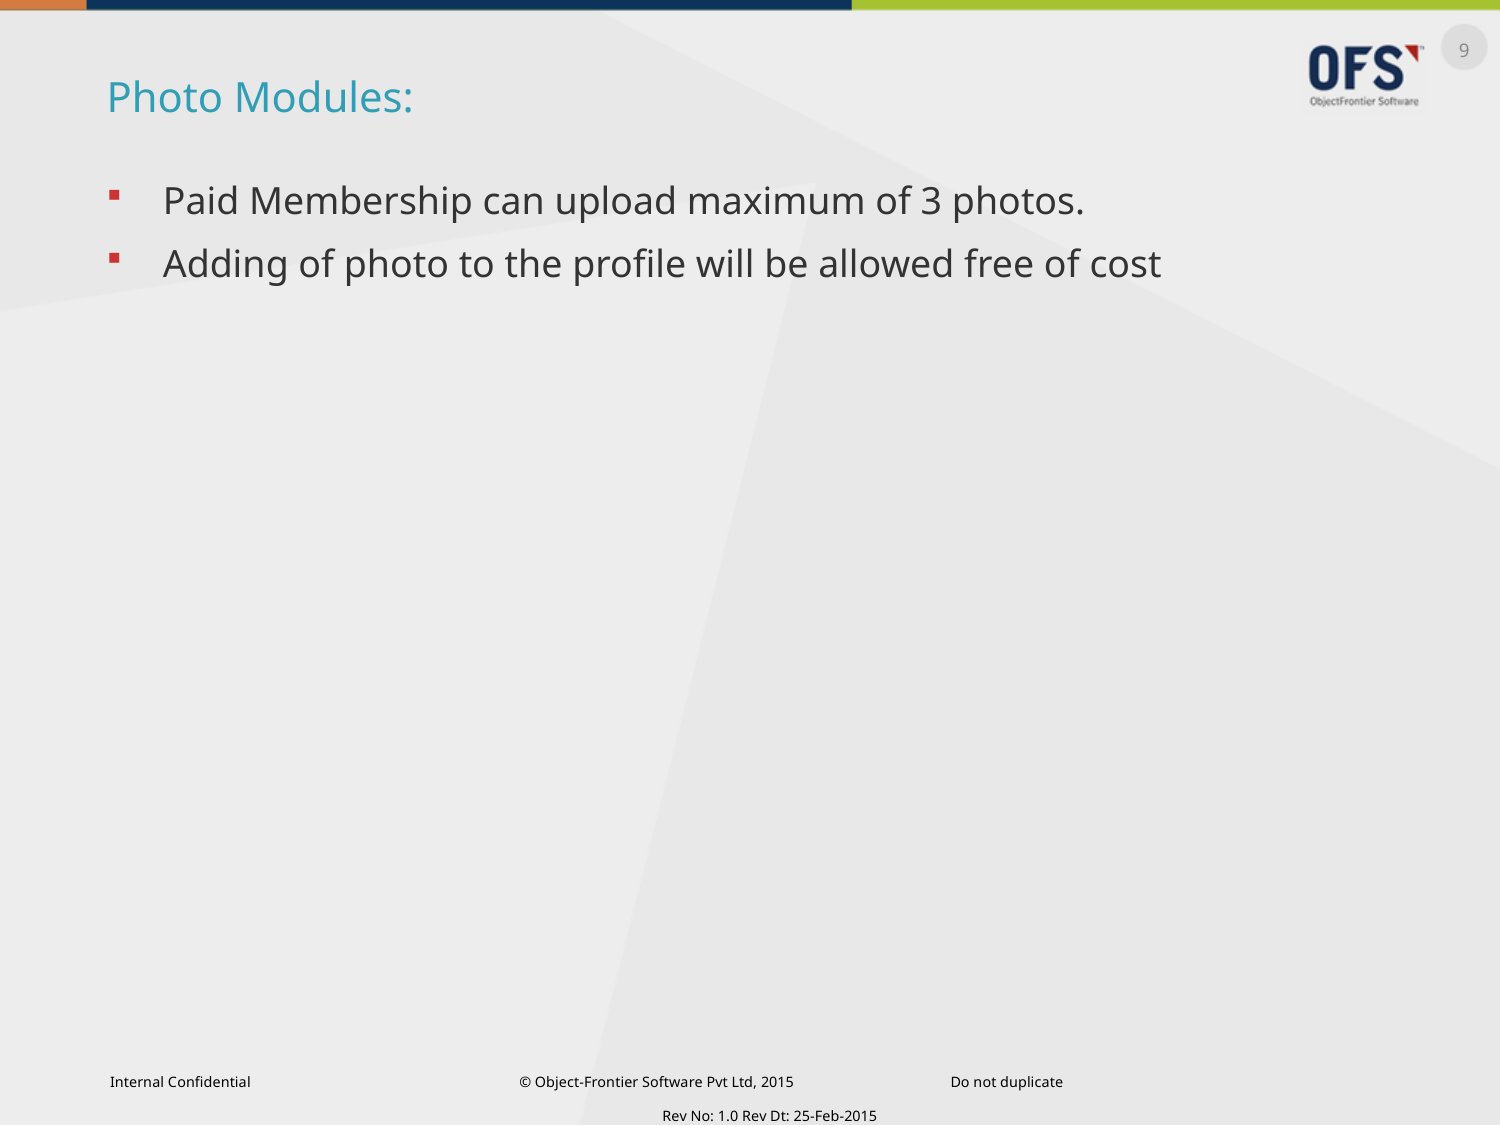

# Photo Modules:
Paid Membership can upload maximum of 3 photos.
Adding of photo to the profile will be allowed free of cost